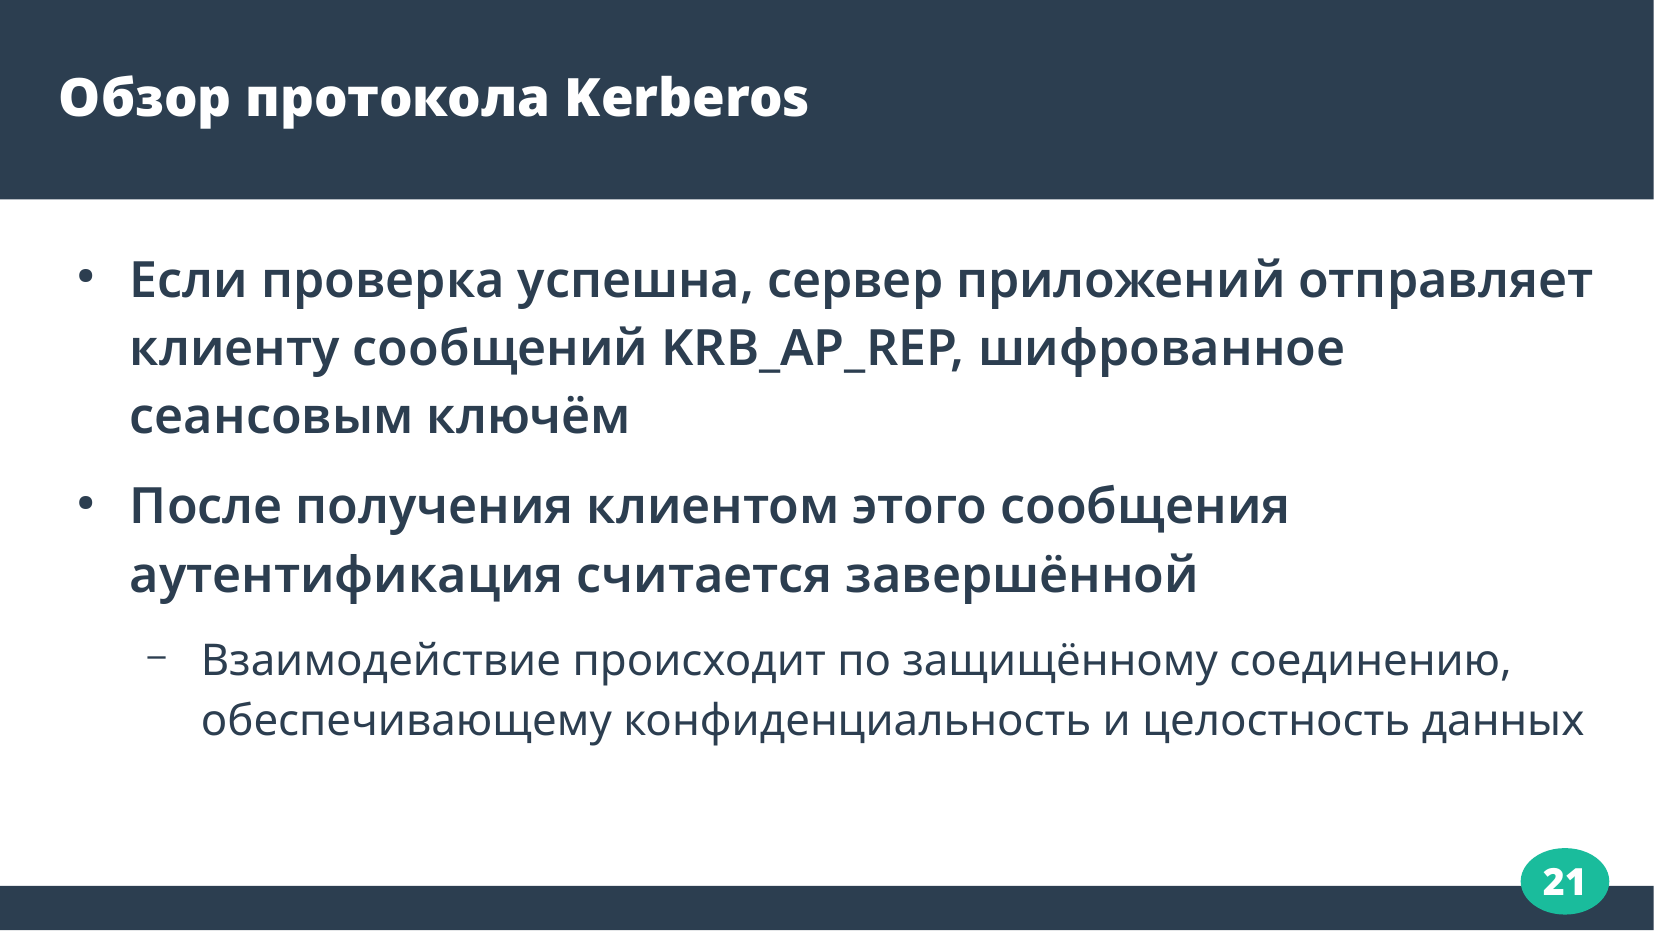

# Обзор протокола Kerberos
Если проверка успешна, сервер приложений отправляет клиенту сообщений KRB_AP_REP, шифрованное сеансовым ключём
После получения клиентом этого сообщения аутентификация считается завершённой
Взаимодействие происходит по защищённому соединению, обеспечивающему конфиденциальность и целостность данных
21